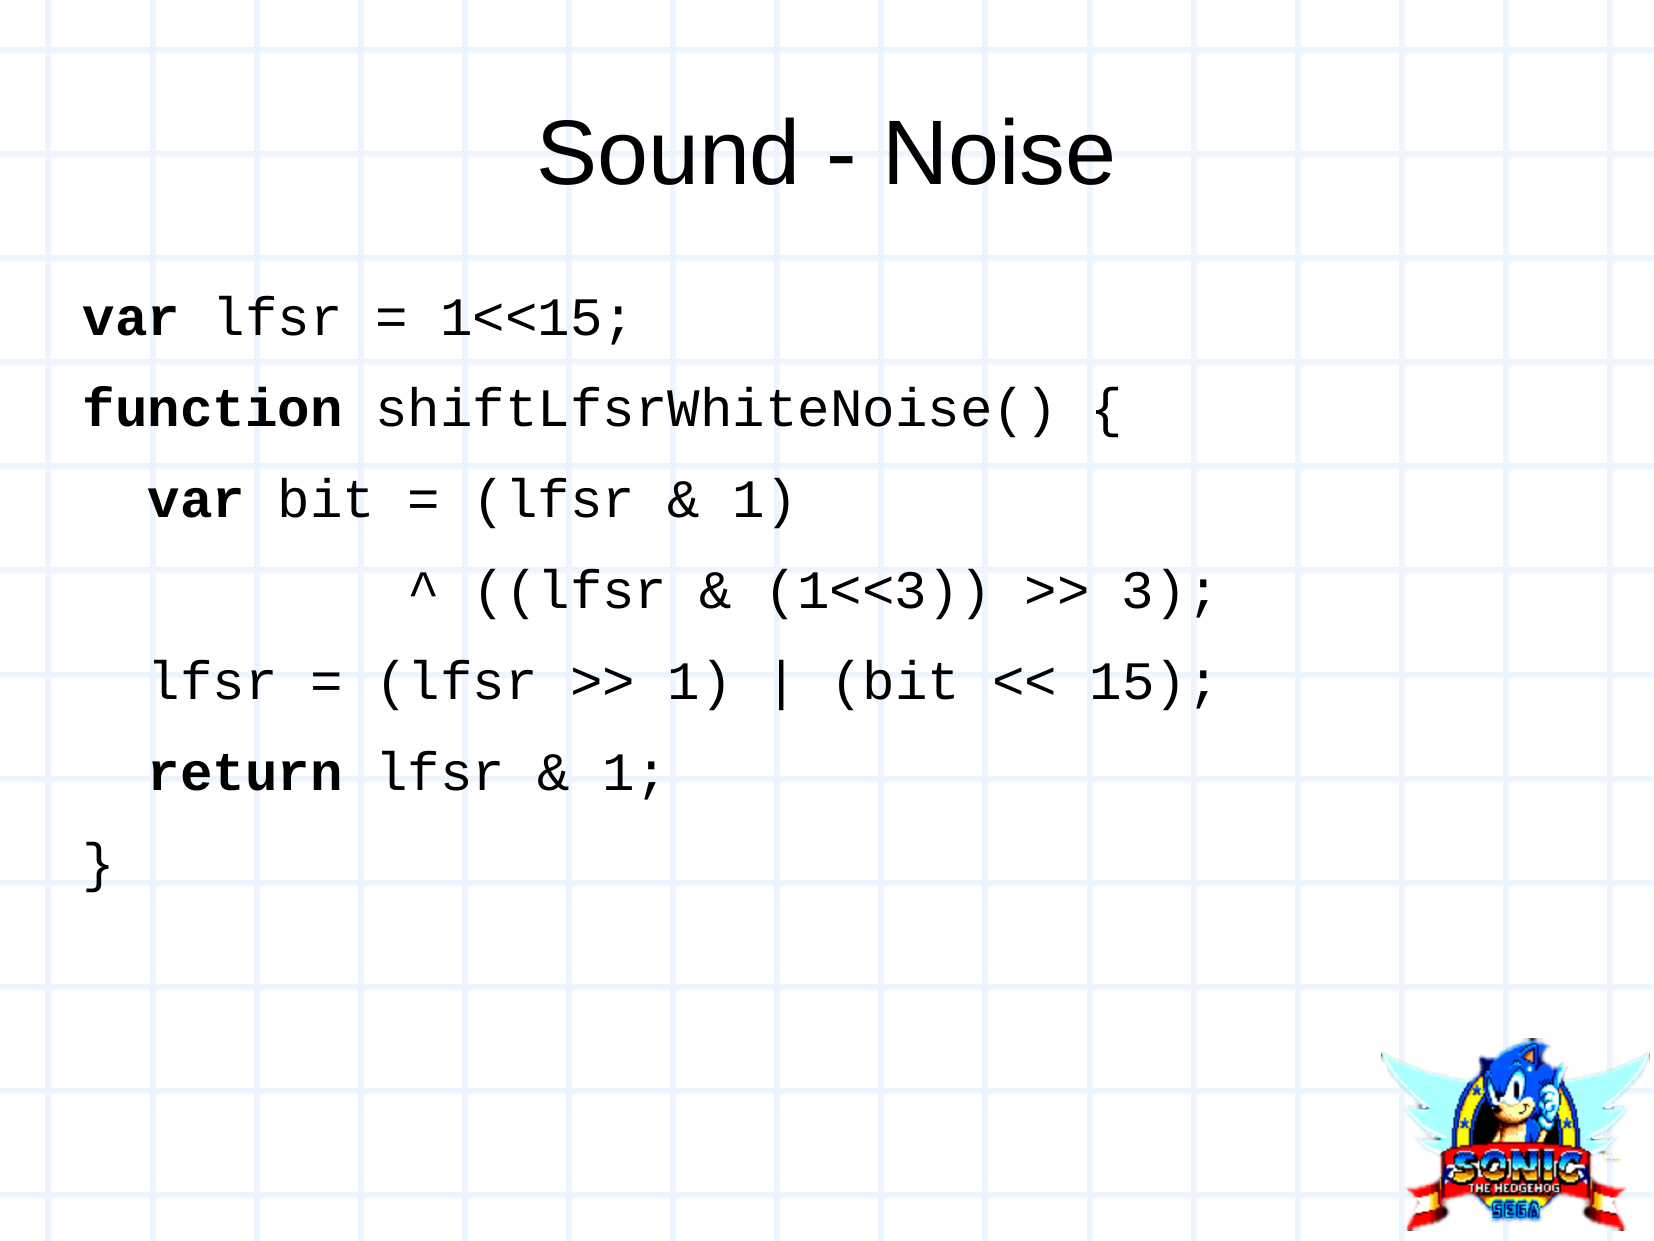

# Sound - Noise
var lfsr = 1<<15;
function shiftLfsrWhiteNoise() {
 var bit = (lfsr & 1)
 ^ ((lfsr & (1<<3)) >> 3);
 lfsr = (lfsr >> 1) | (bit << 15);
 return lfsr & 1;
}